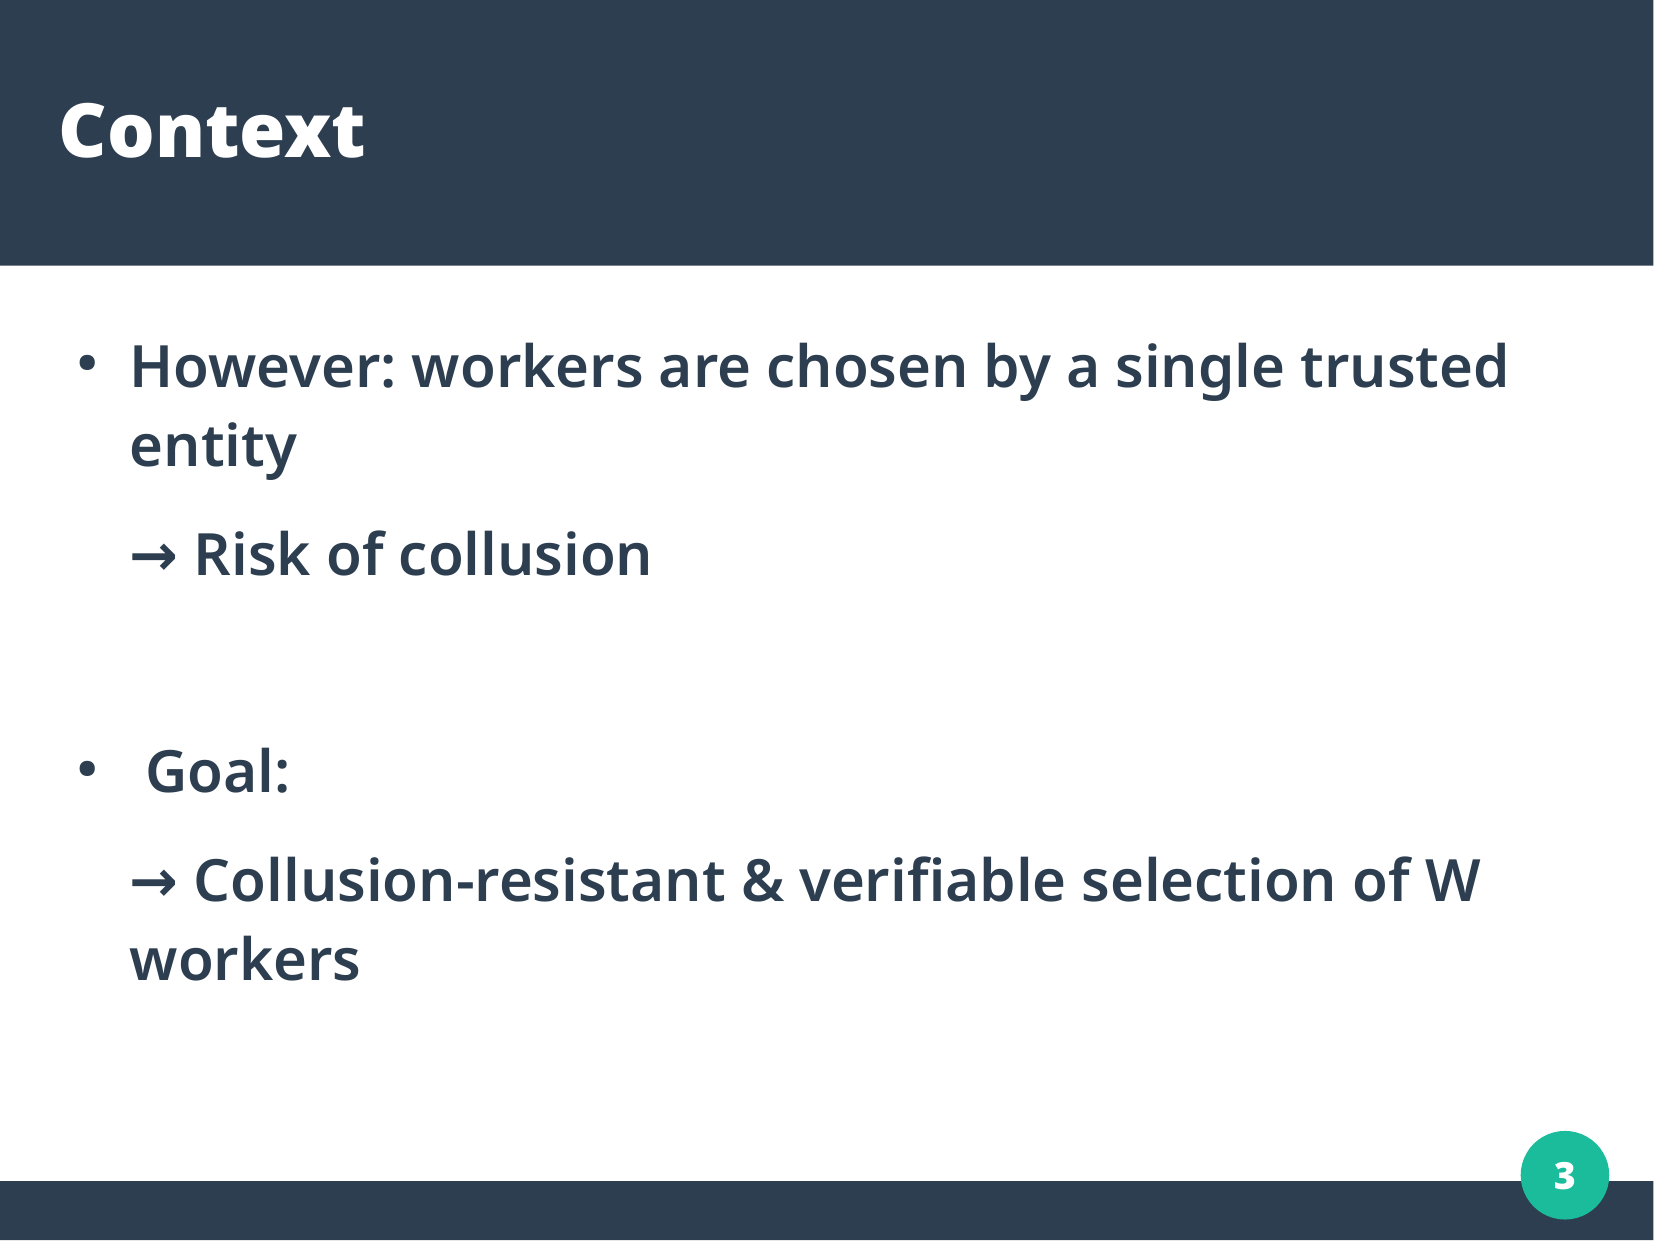

# Context
However: workers are chosen by a single trusted entity
→ Risk of collusion
 Goal:
→ Collusion-resistant & verifiable selection of W workers
3